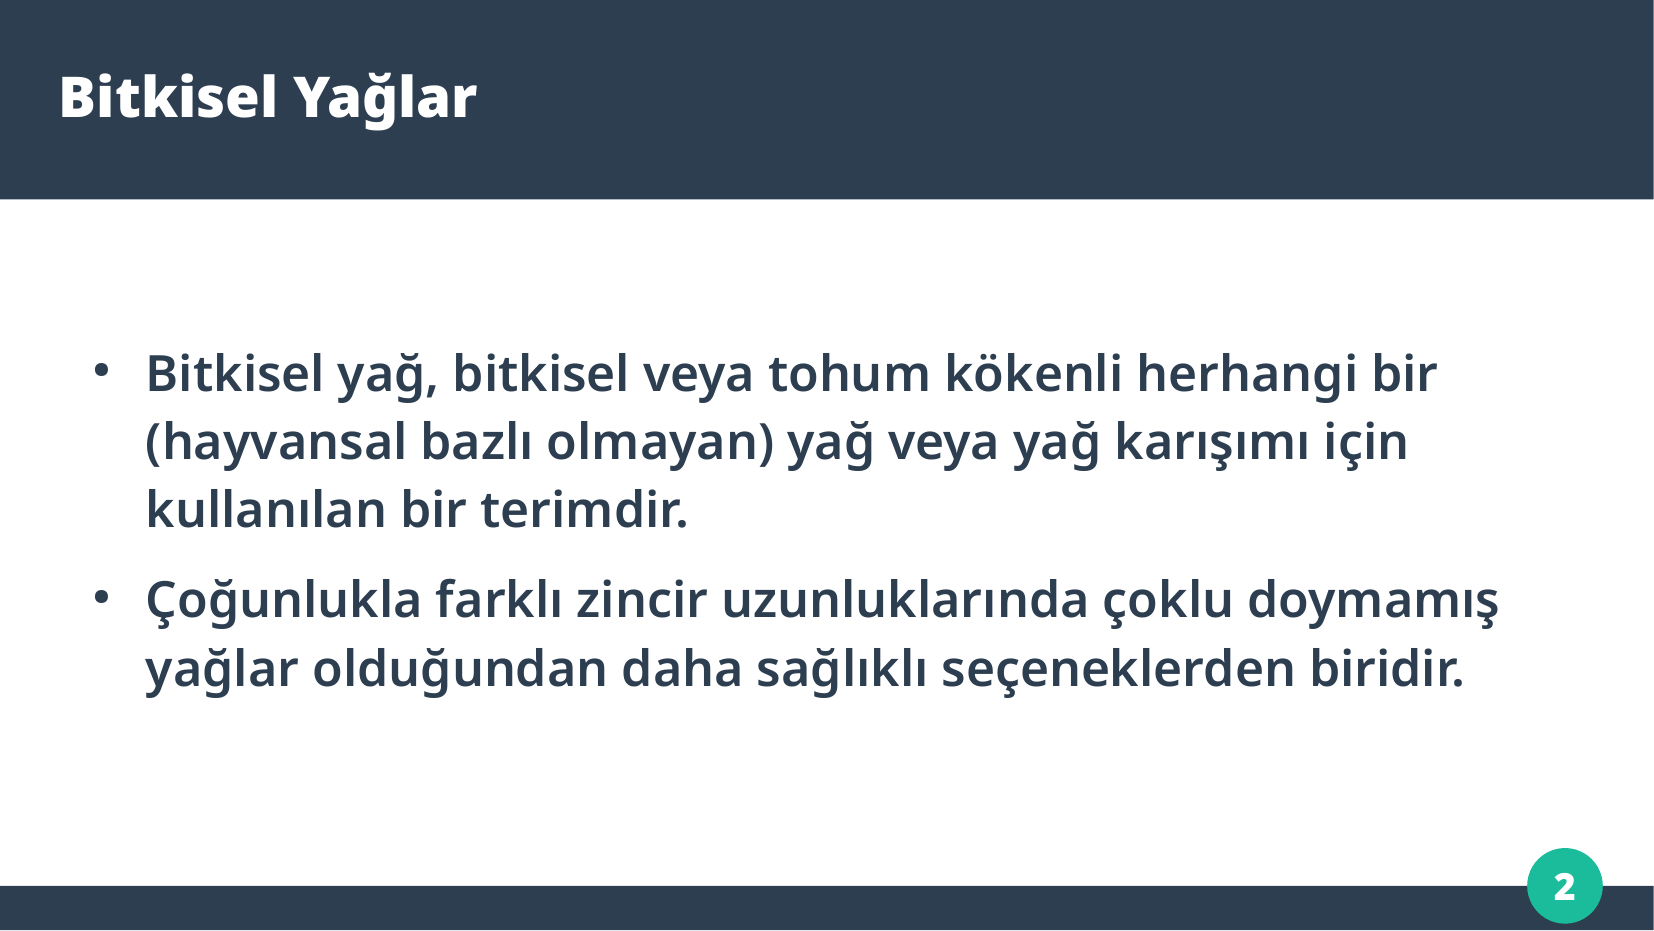

# Bitkisel Yağlar
Bitkisel yağ, bitkisel veya tohum kökenli herhangi bir (hayvansal bazlı olmayan) yağ veya yağ karışımı için kullanılan bir terimdir.
Çoğunlukla farklı zincir uzunluklarında çoklu doymamış yağlar olduğundan daha sağlıklı seçeneklerden biridir.